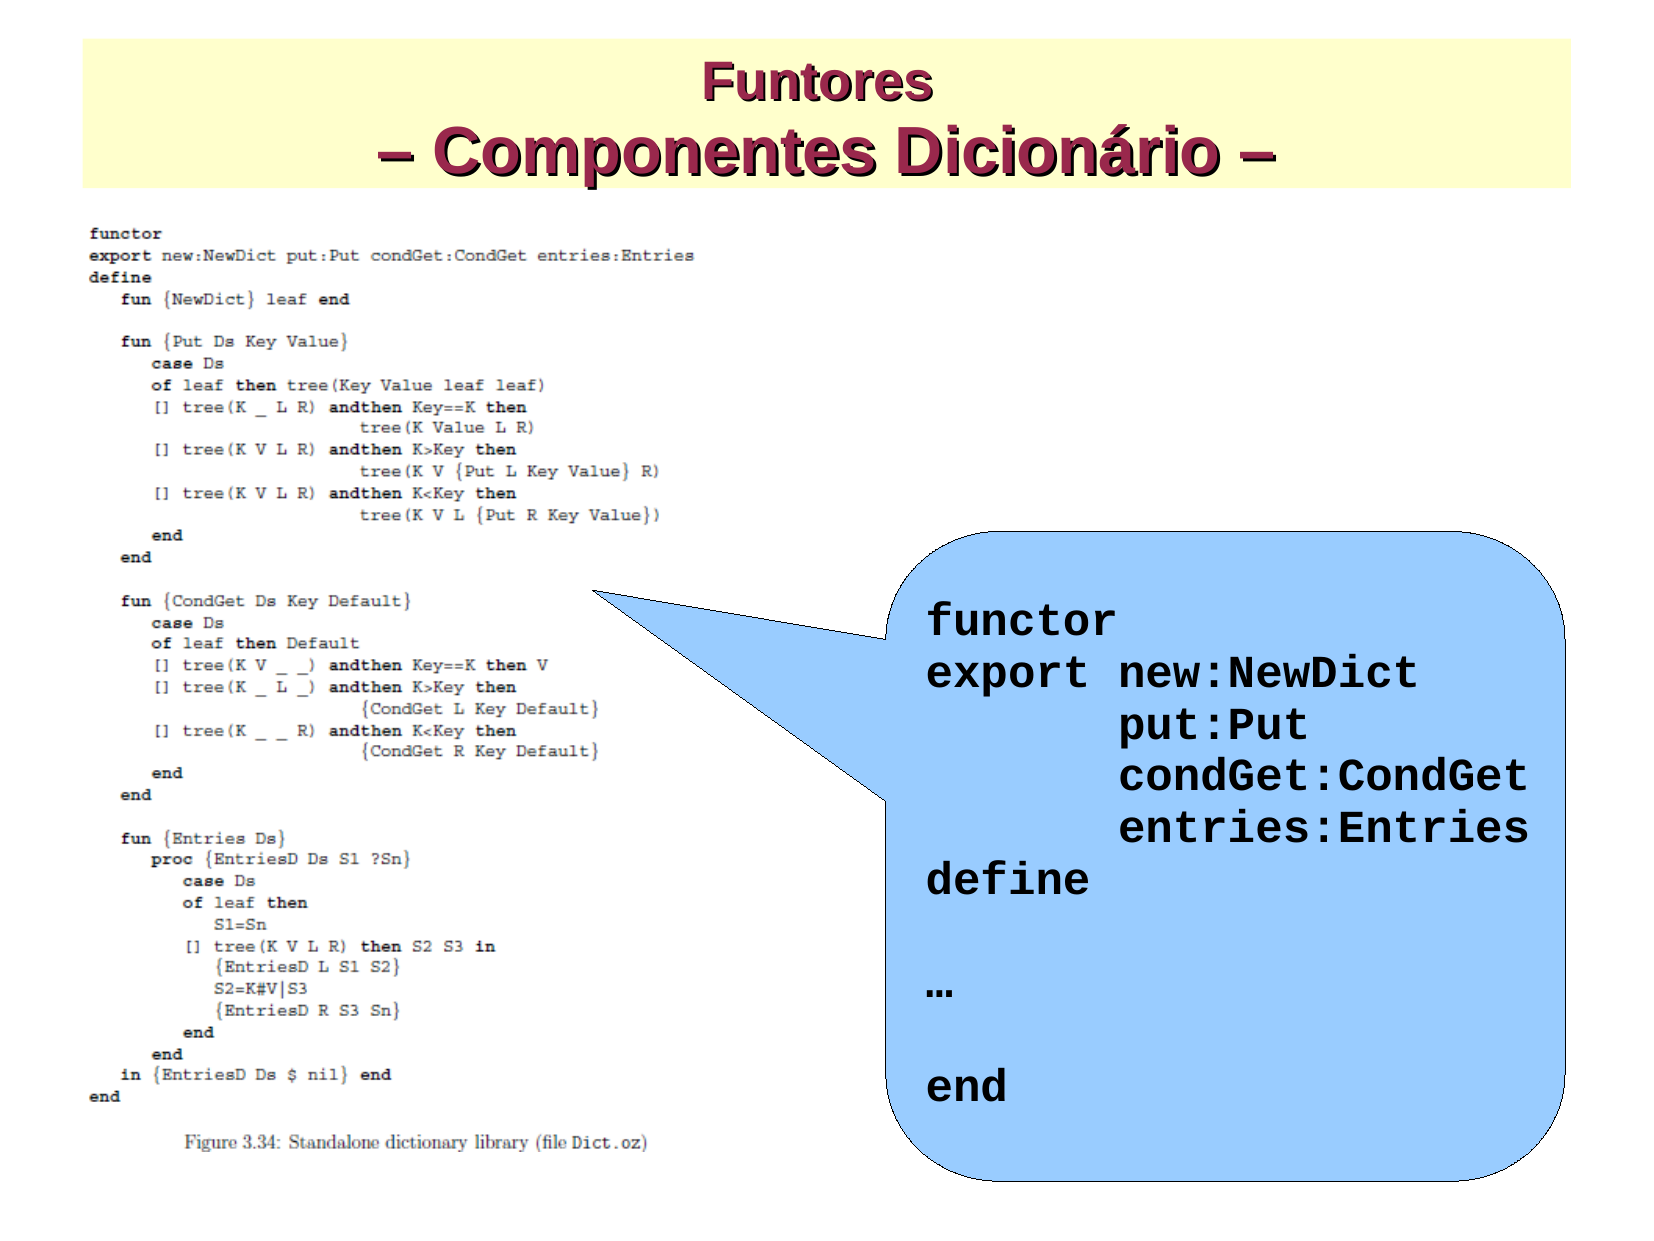

# Funtores – Componentes Dicionário –
functor
export new:NewDict
 put:Put
 condGet:CondGet
 entries:Entries
define
…
end